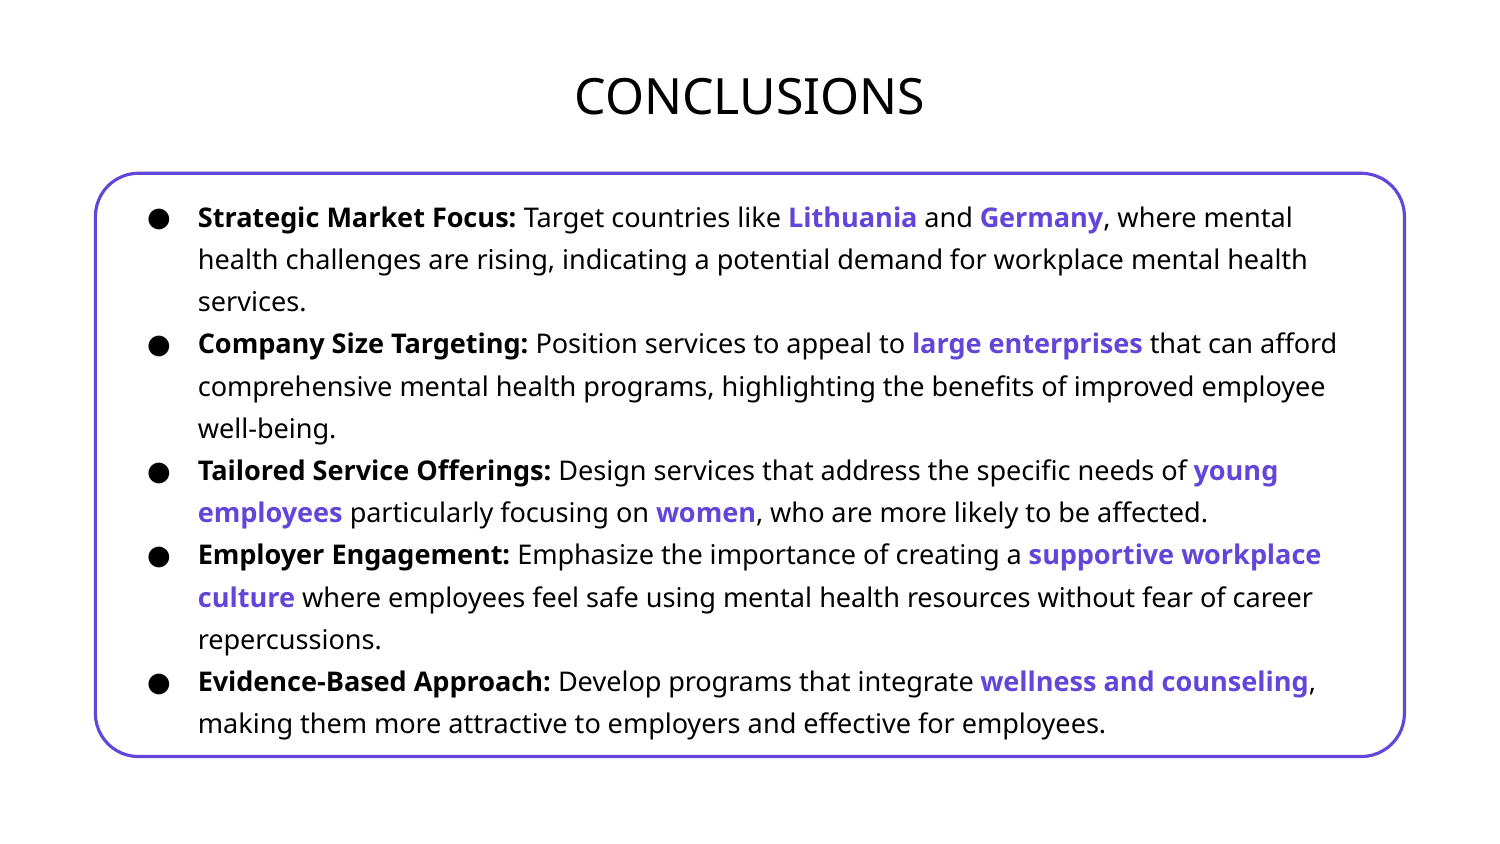

# CONCLUSIONS
Strategic Market Focus: Target countries like Lithuania and Germany, where mental health challenges are rising, indicating a potential demand for workplace mental health services.
Company Size Targeting: Position services to appeal to large enterprises that can afford comprehensive mental health programs, highlighting the benefits of improved employee well-being.
Tailored Service Offerings: Design services that address the specific needs of young employees particularly focusing on women, who are more likely to be affected.
Employer Engagement: Emphasize the importance of creating a supportive workplace culture where employees feel safe using mental health resources without fear of career repercussions.
Evidence-Based Approach: Develop programs that integrate wellness and counseling, making them more attractive to employers and effective for employees.